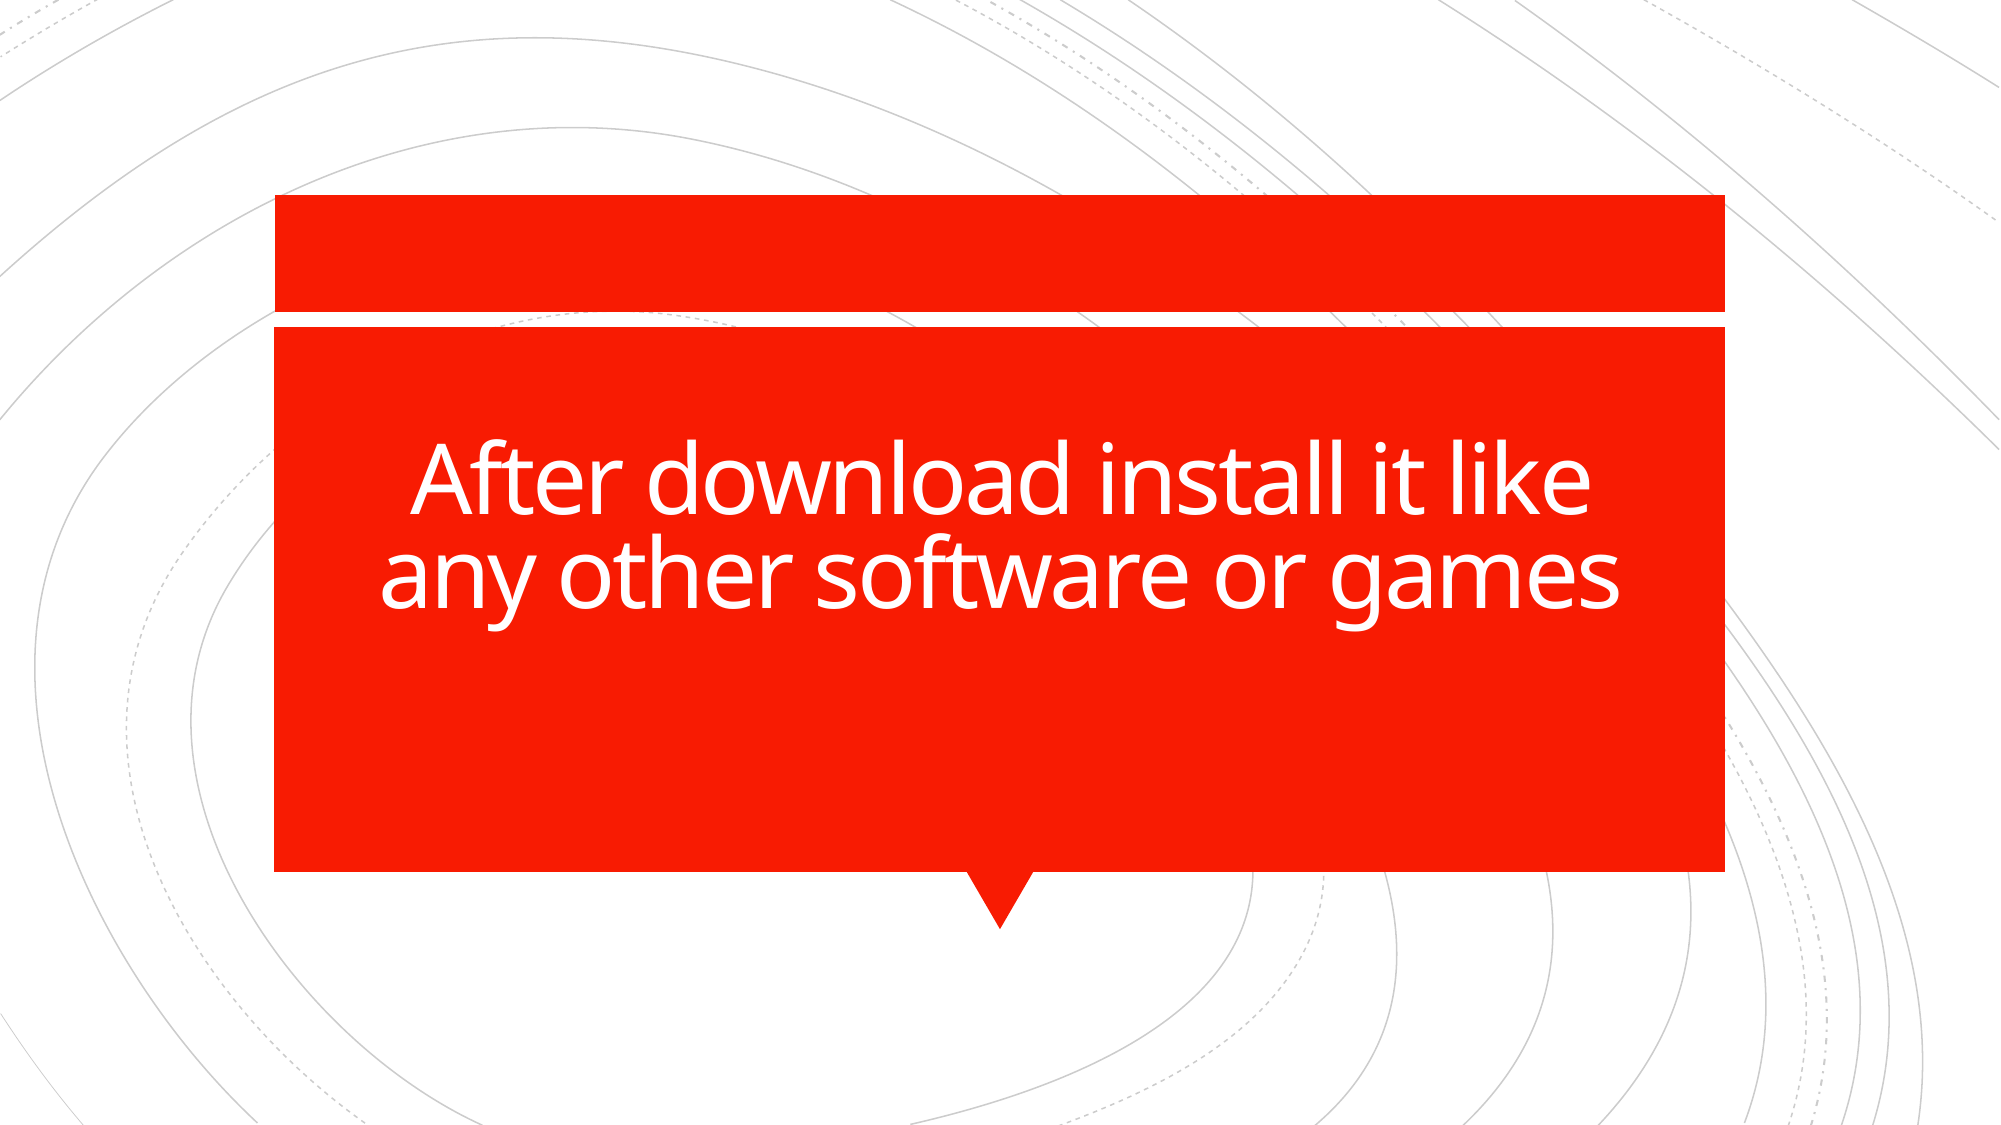

# After download install it like any other software or games